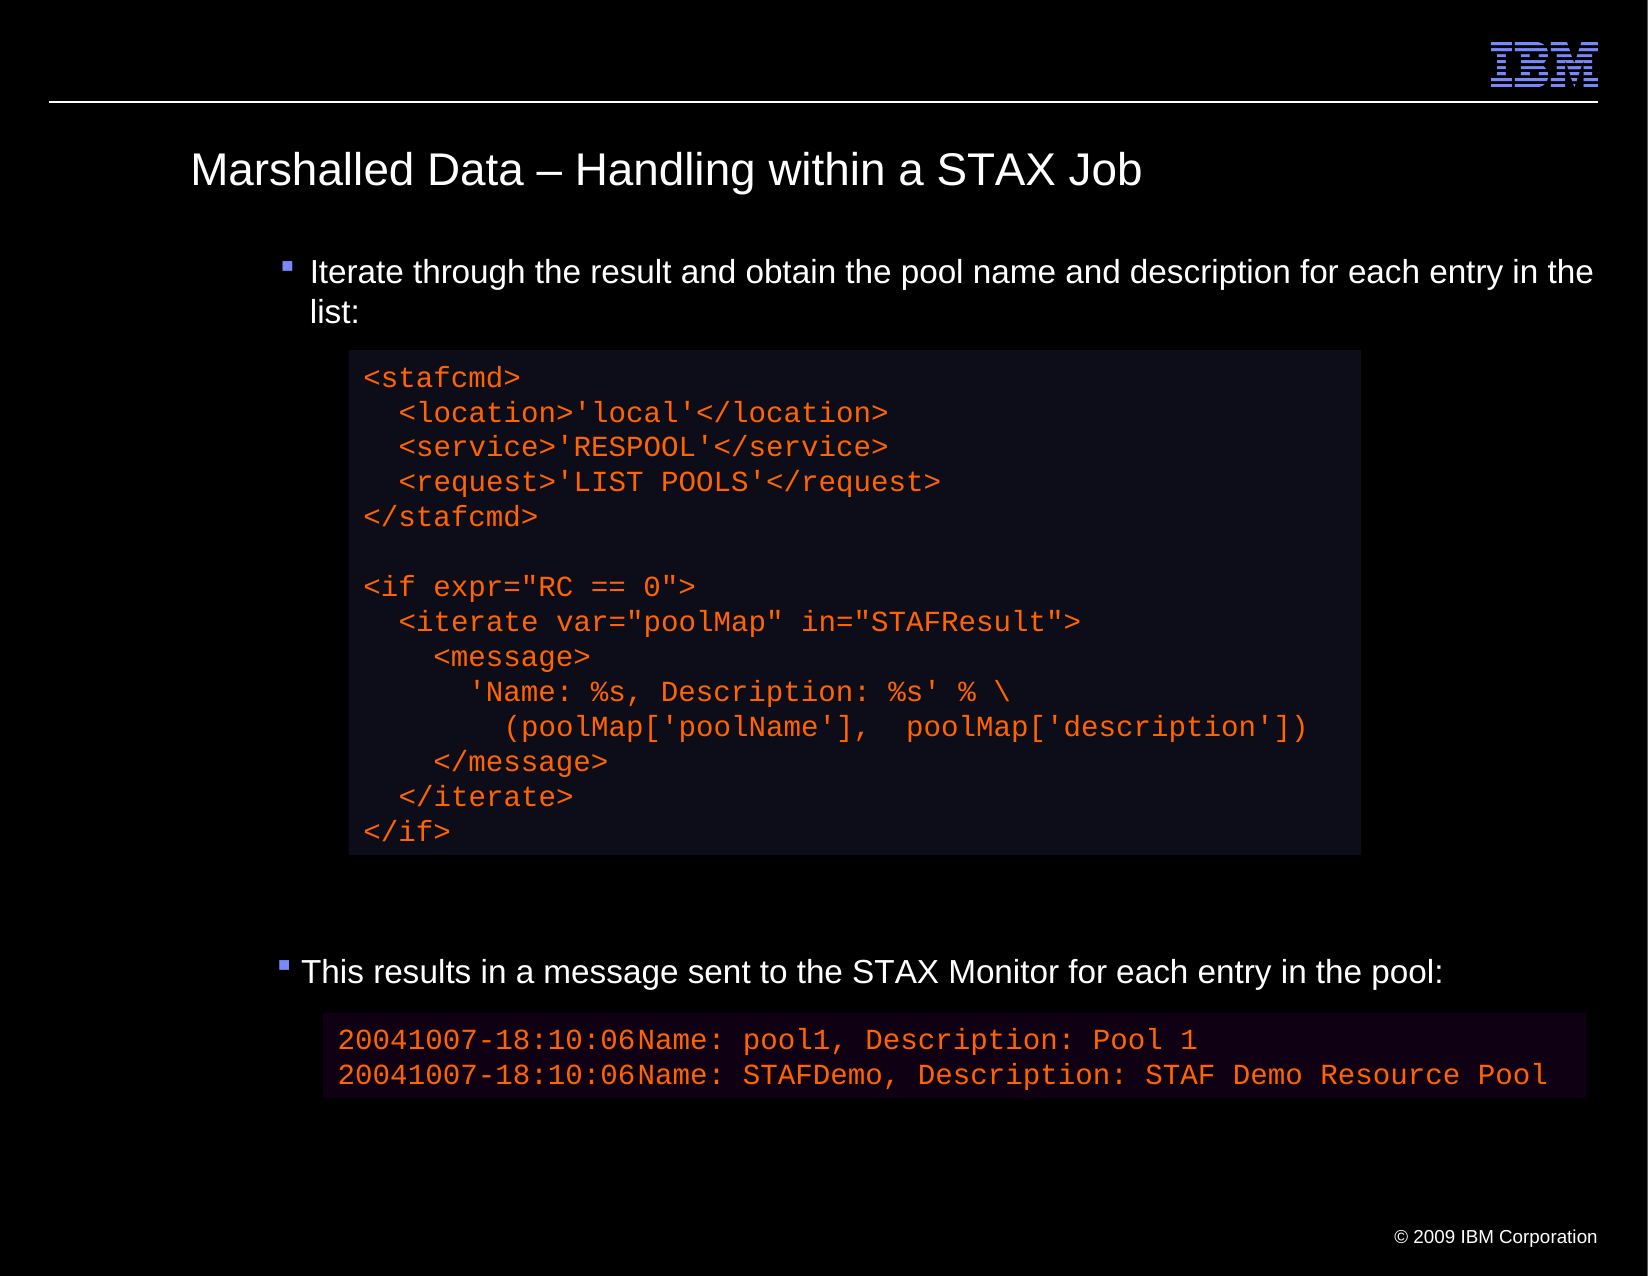

# Marshalled Data – Handling within a STAX Job
Iterate through the result and obtain the pool name and description for each entry in the list:
<stafcmd>
 <location>'local'</location>
 <service>'RESPOOL'</service>
 <request>'LIST POOLS'</request>
</stafcmd>
<if expr="RC == 0">
 <iterate var="poolMap" in="STAFResult">
 <message>
 'Name: %s, Description: %s' % \
 (poolMap['poolName'], poolMap['description'])
 </message>
 </iterate>
</if>
 This results in a message sent to the STAX Monitor for each entry in the pool:
20041007-18:10:06	Name: pool1, Description: Pool 1
20041007-18:10:06	Name: STAFDemo, Description: STAF Demo Resource Pool